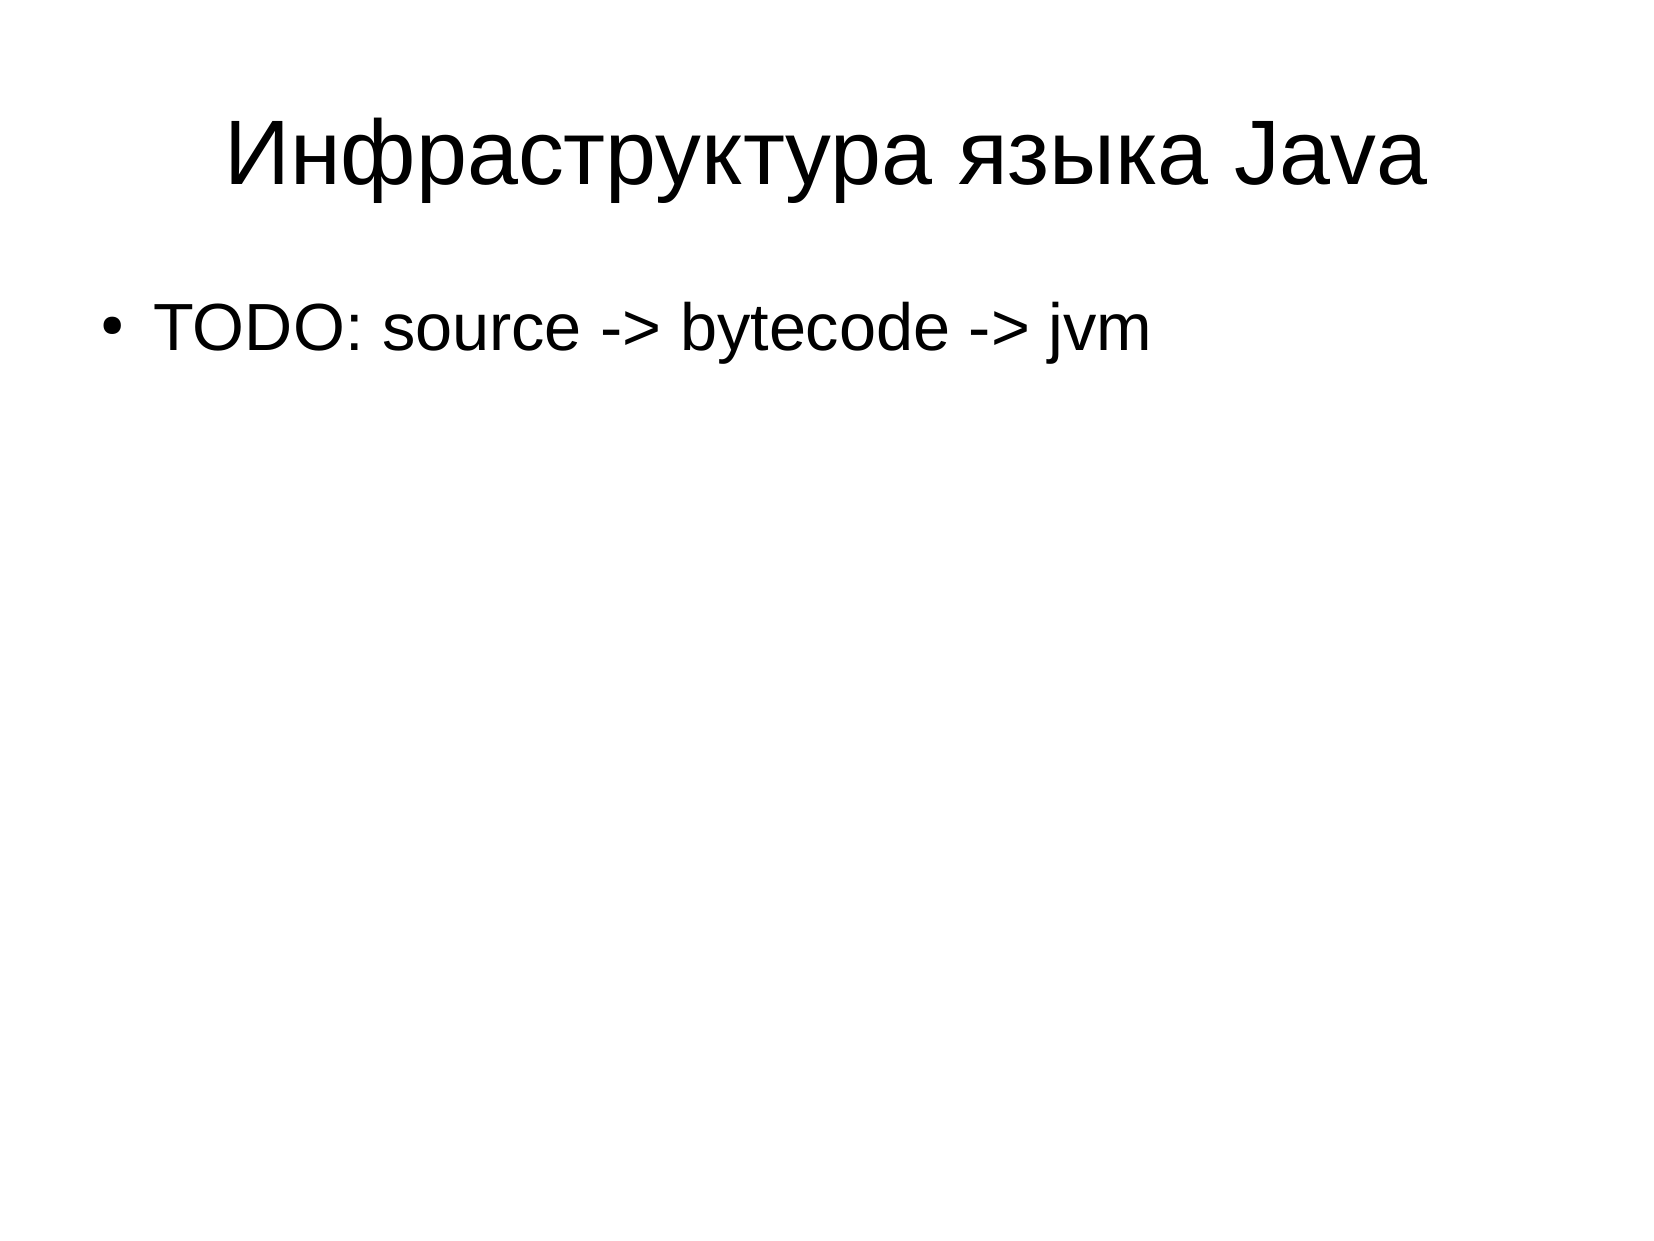

# Инфраструктура языка Java
TODO: source -> bytecode -> jvm